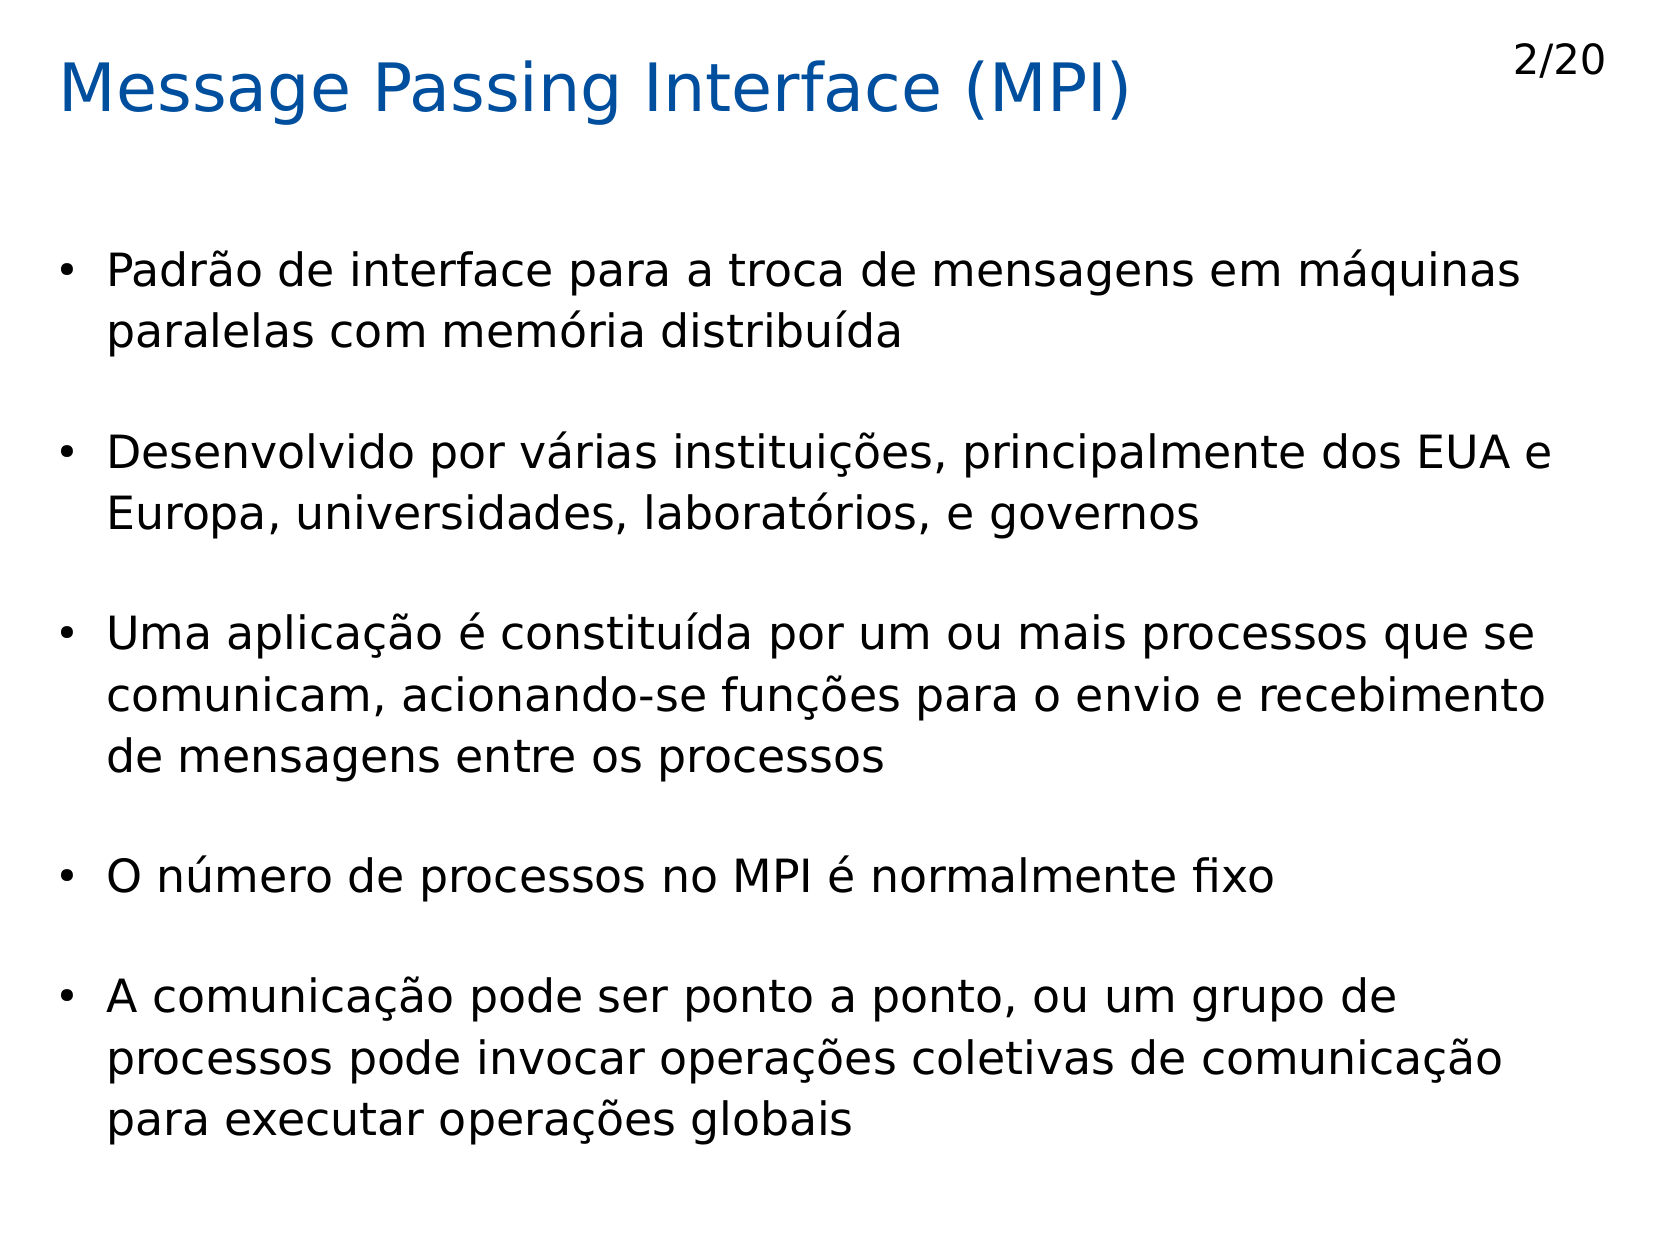

# Message Passing Interface (MPI)
2
Padrão de interface para a troca de mensagens em máquinas paralelas com memória distribuída
Desenvolvido por várias instituições, principalmente dos EUA e Europa, universidades, laboratórios, e governos
Uma aplicação é constituída por um ou mais processos que se comunicam, acionando-se funções para o envio e recebimento de mensagens entre os processos
O número de processos no MPI é normalmente fixo
A comunicação pode ser ponto a ponto, ou um grupo de processos pode invocar operações coletivas de comunicação para executar operações globais